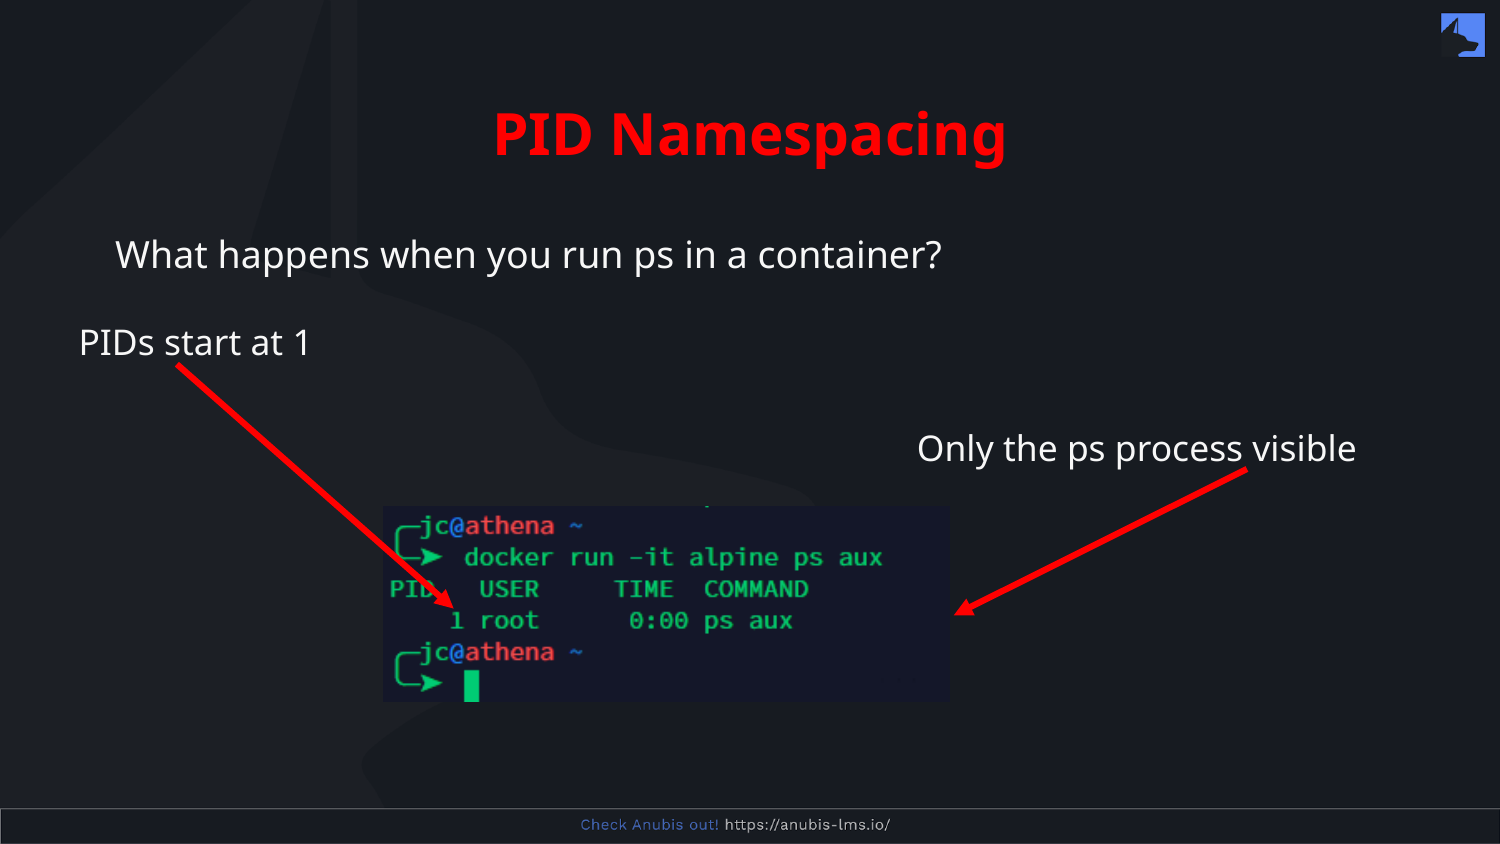

# PID Namespacing
What happens when you run ps in a container?
PIDs start at 1
Only the ps process visible